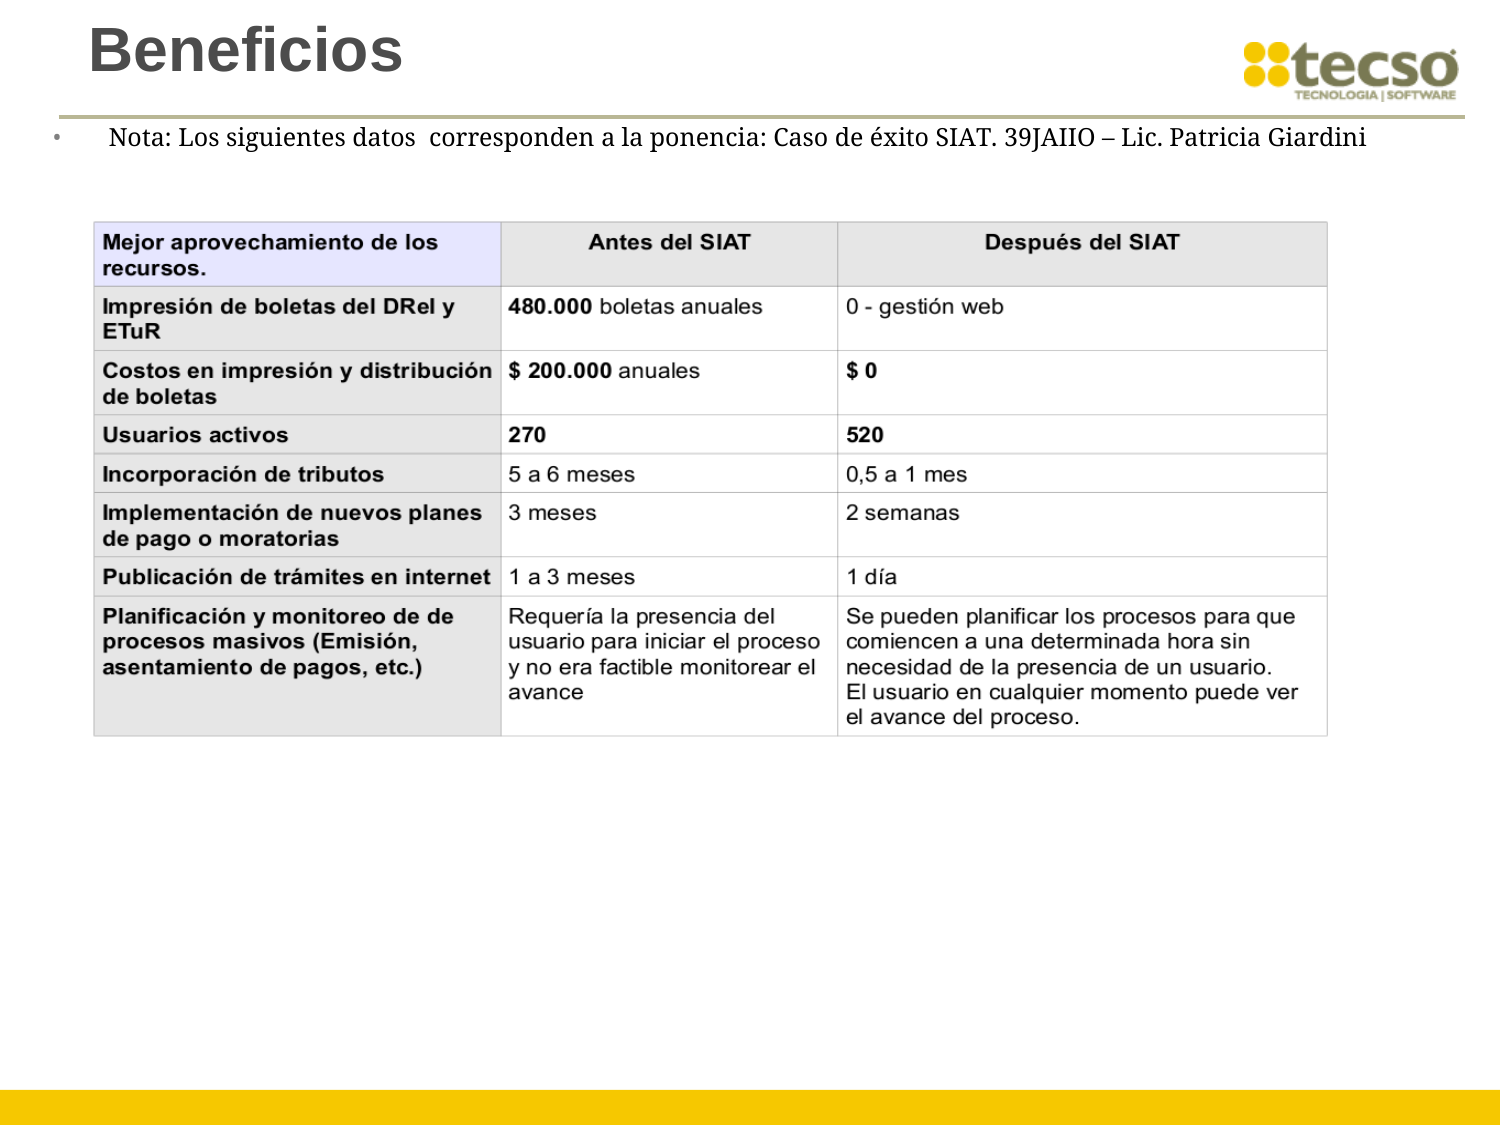

# Beneficios
Nota: Los siguientes datos corresponden a la ponencia: Caso de éxito SIAT. 39JAIIO – Lic. Patricia Giardini